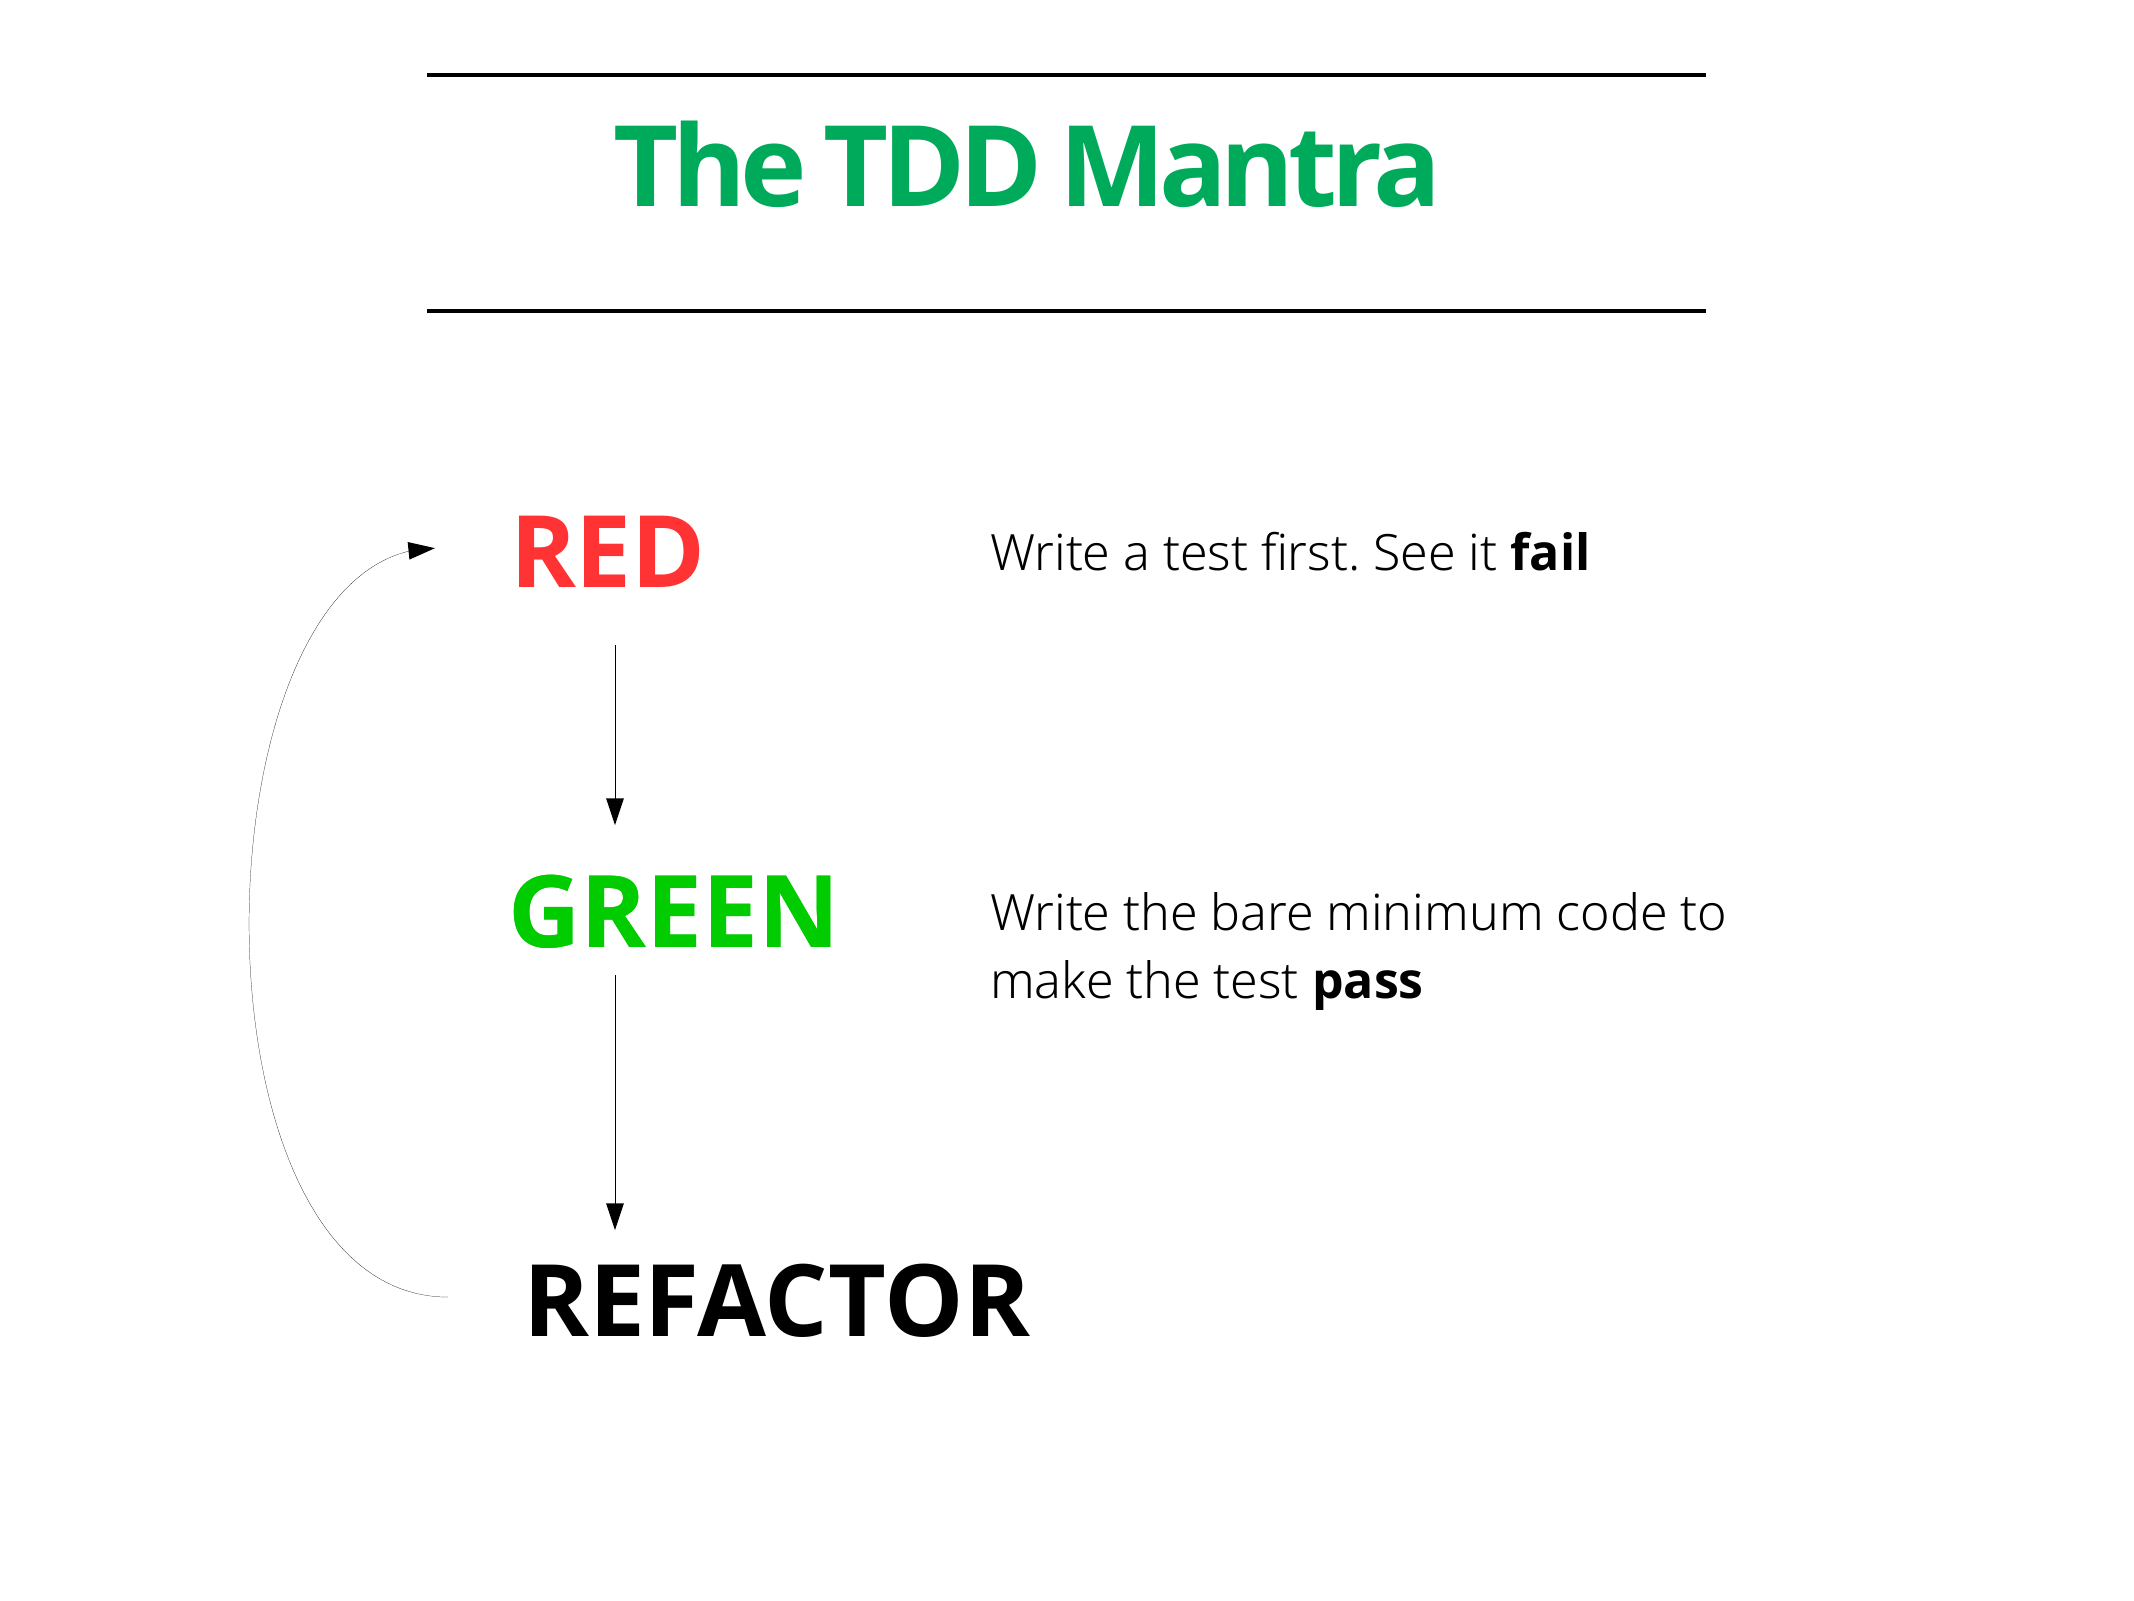

# The TDD Mantra
RED
Write a test first. See it fail
GREEN
GREEN
Write the bare minimum code to make the test pass
REFACTOR